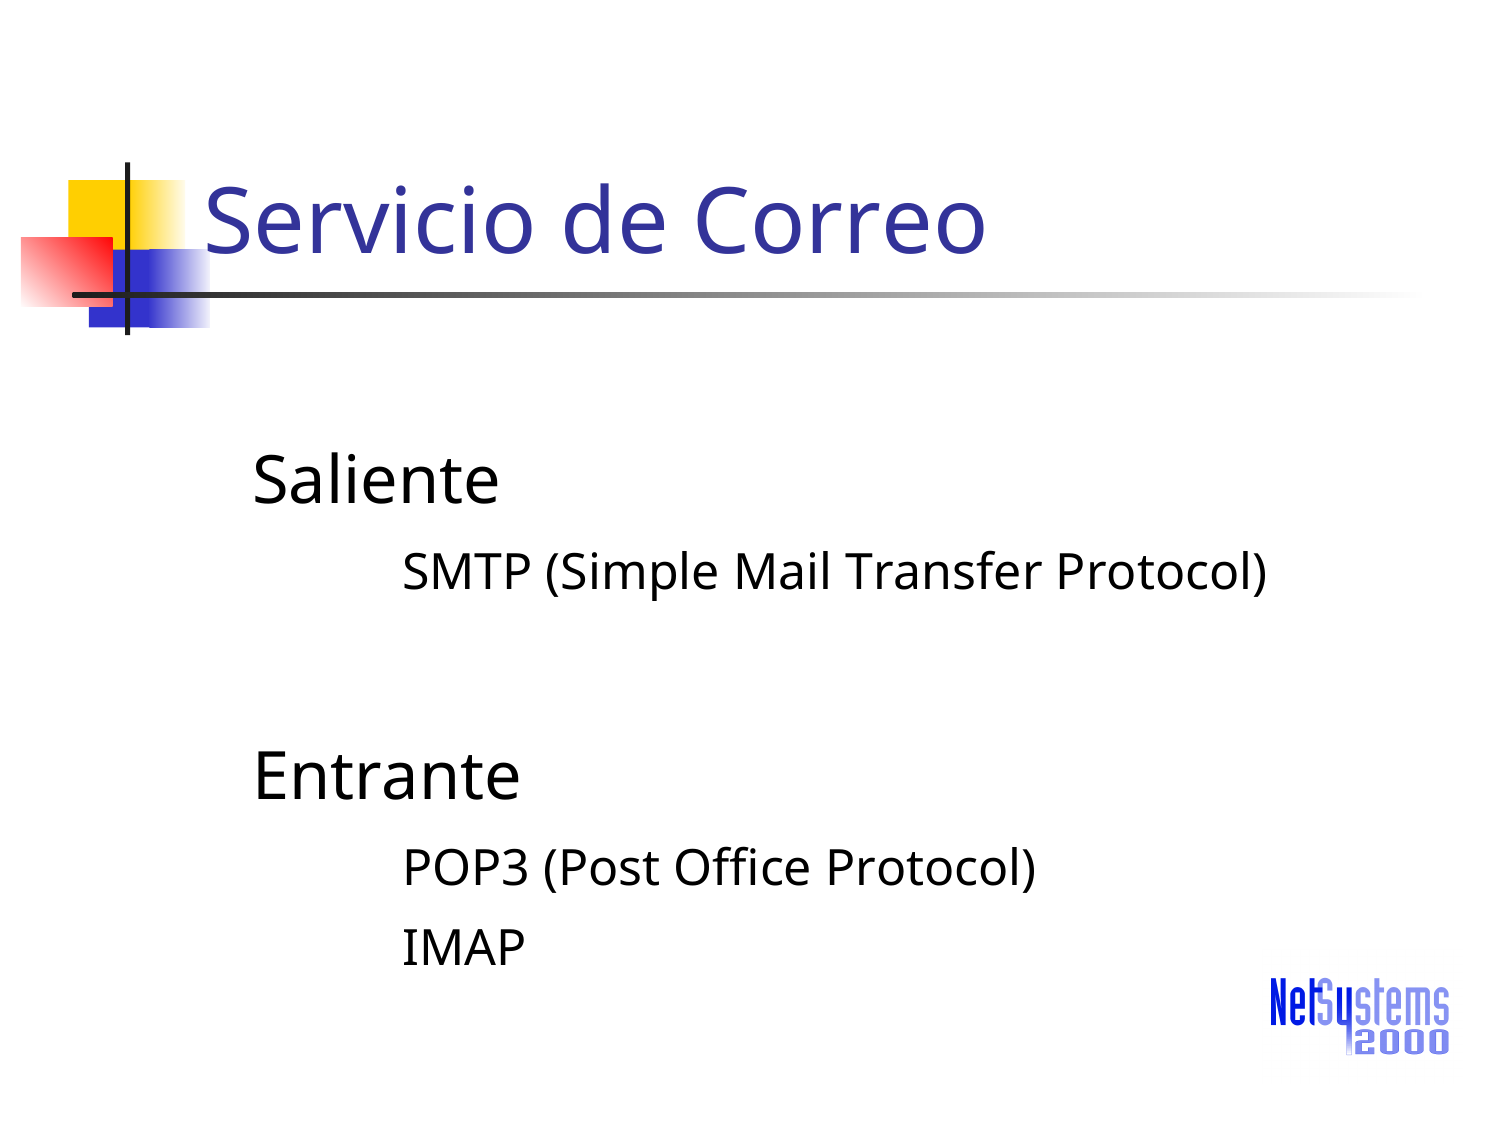

# Servicio de Correo
Saliente
SMTP (Simple Mail Transfer Protocol)
Entrante
POP3 (Post Office Protocol)
IMAP